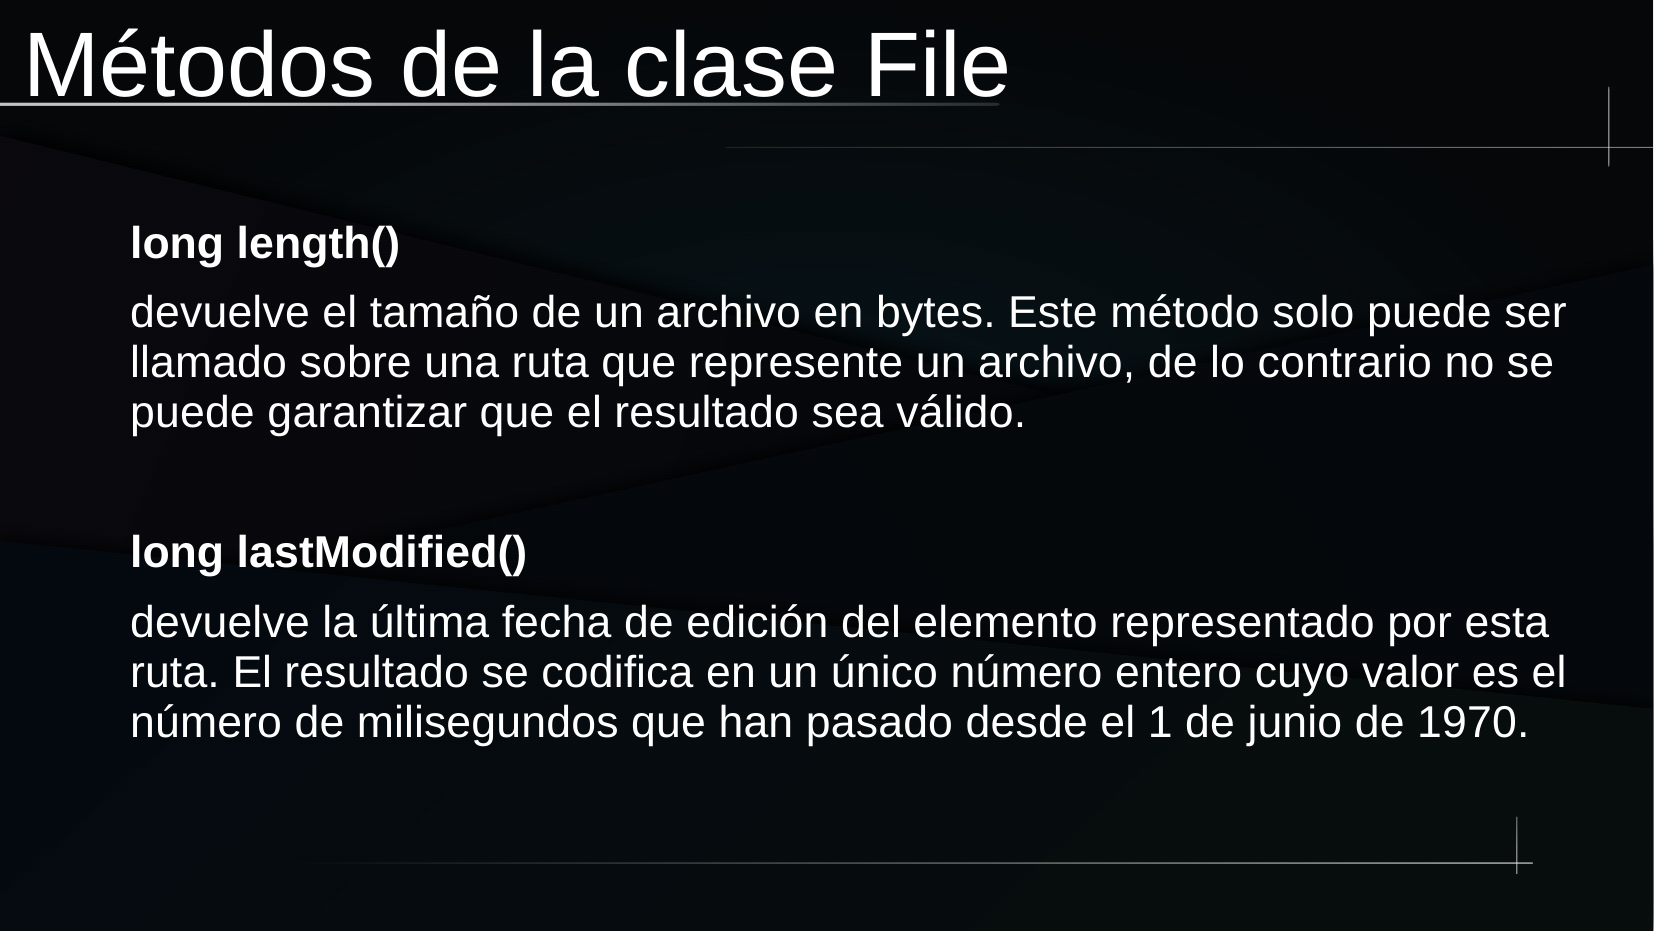

# Métodos de la clase File
long length()
devuelve el tamaño de un archivo en bytes. Este método solo puede ser llamado sobre una ruta que represente un archivo, de lo contrario no se puede garantizar que el resultado sea válido.
long lastModified()
devuelve la última fecha de edición del elemento representado por esta ruta. El resultado se codifica en un único número entero cuyo valor es el número de milisegundos que han pasado desde el 1 de junio de 1970.